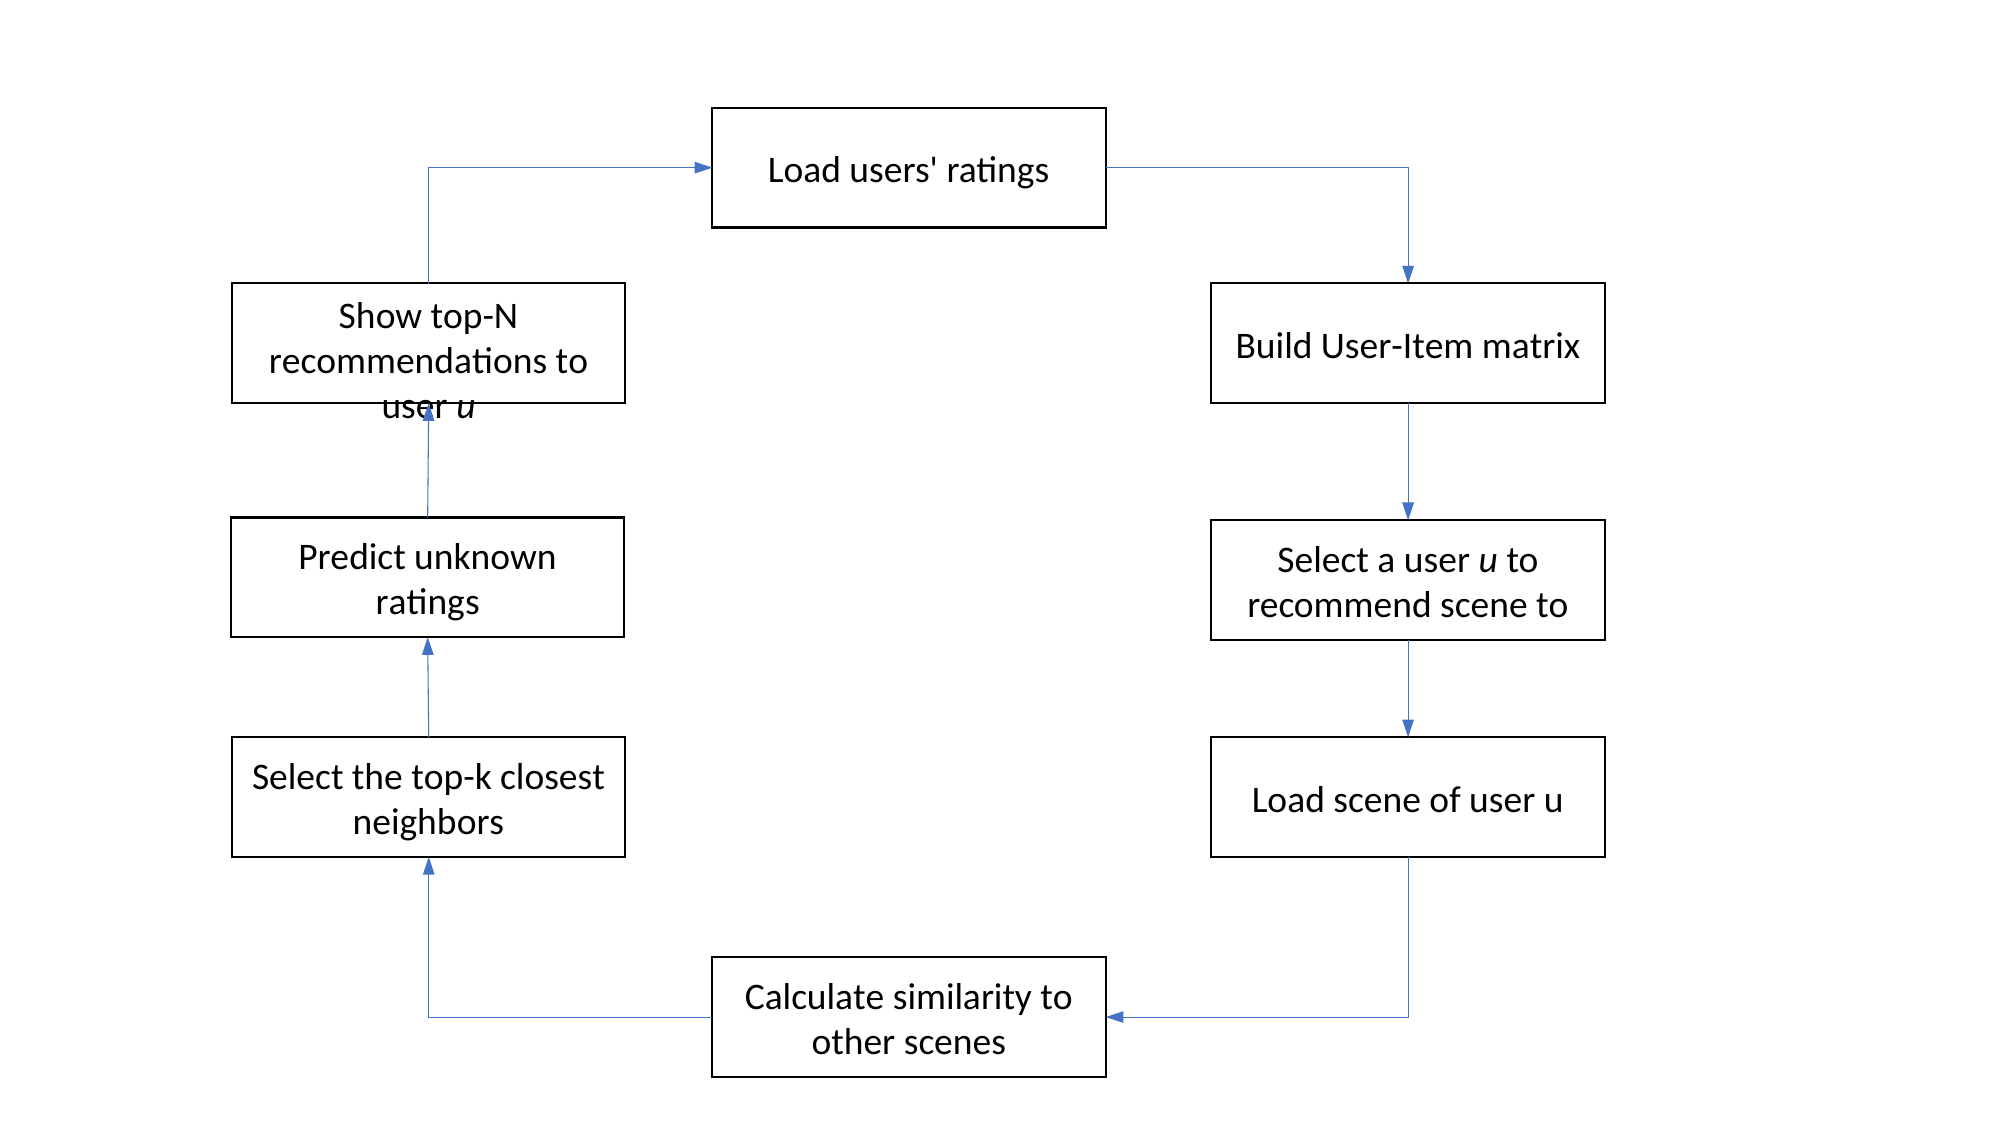

Load users' ratings
Show top-N recommendations to user u
Build User-Item matrix
Predict unknown ratings
Select a user u to recommend scene to
Select the top-k closest neighbors
Load scene of user u
Calculate similarity to other scenes